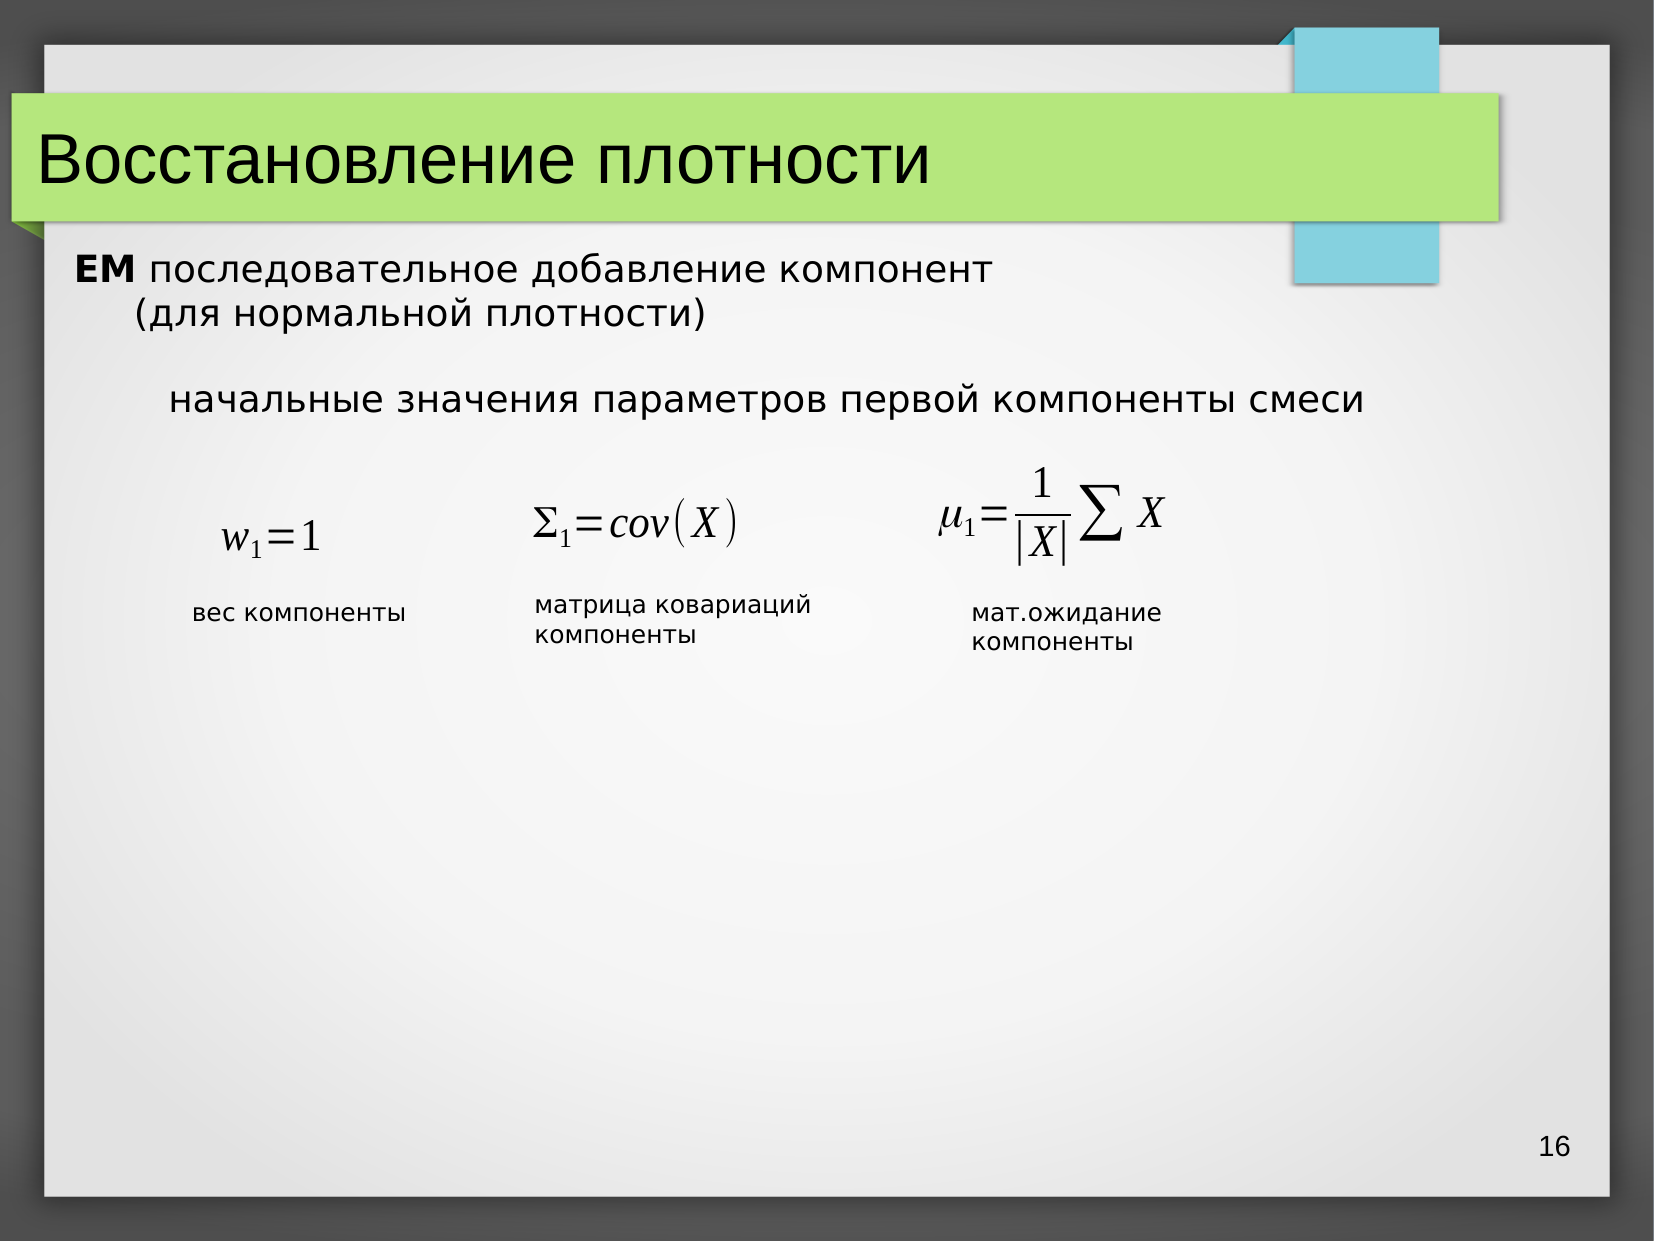

# Восстановление плотности
EM последовательное добавление компонент
 (для нормальной плотности)
начальные значения параметров первой компоненты смеси
матрица ковариаций компоненты
вес компоненты
мат.ожидание компоненты
16